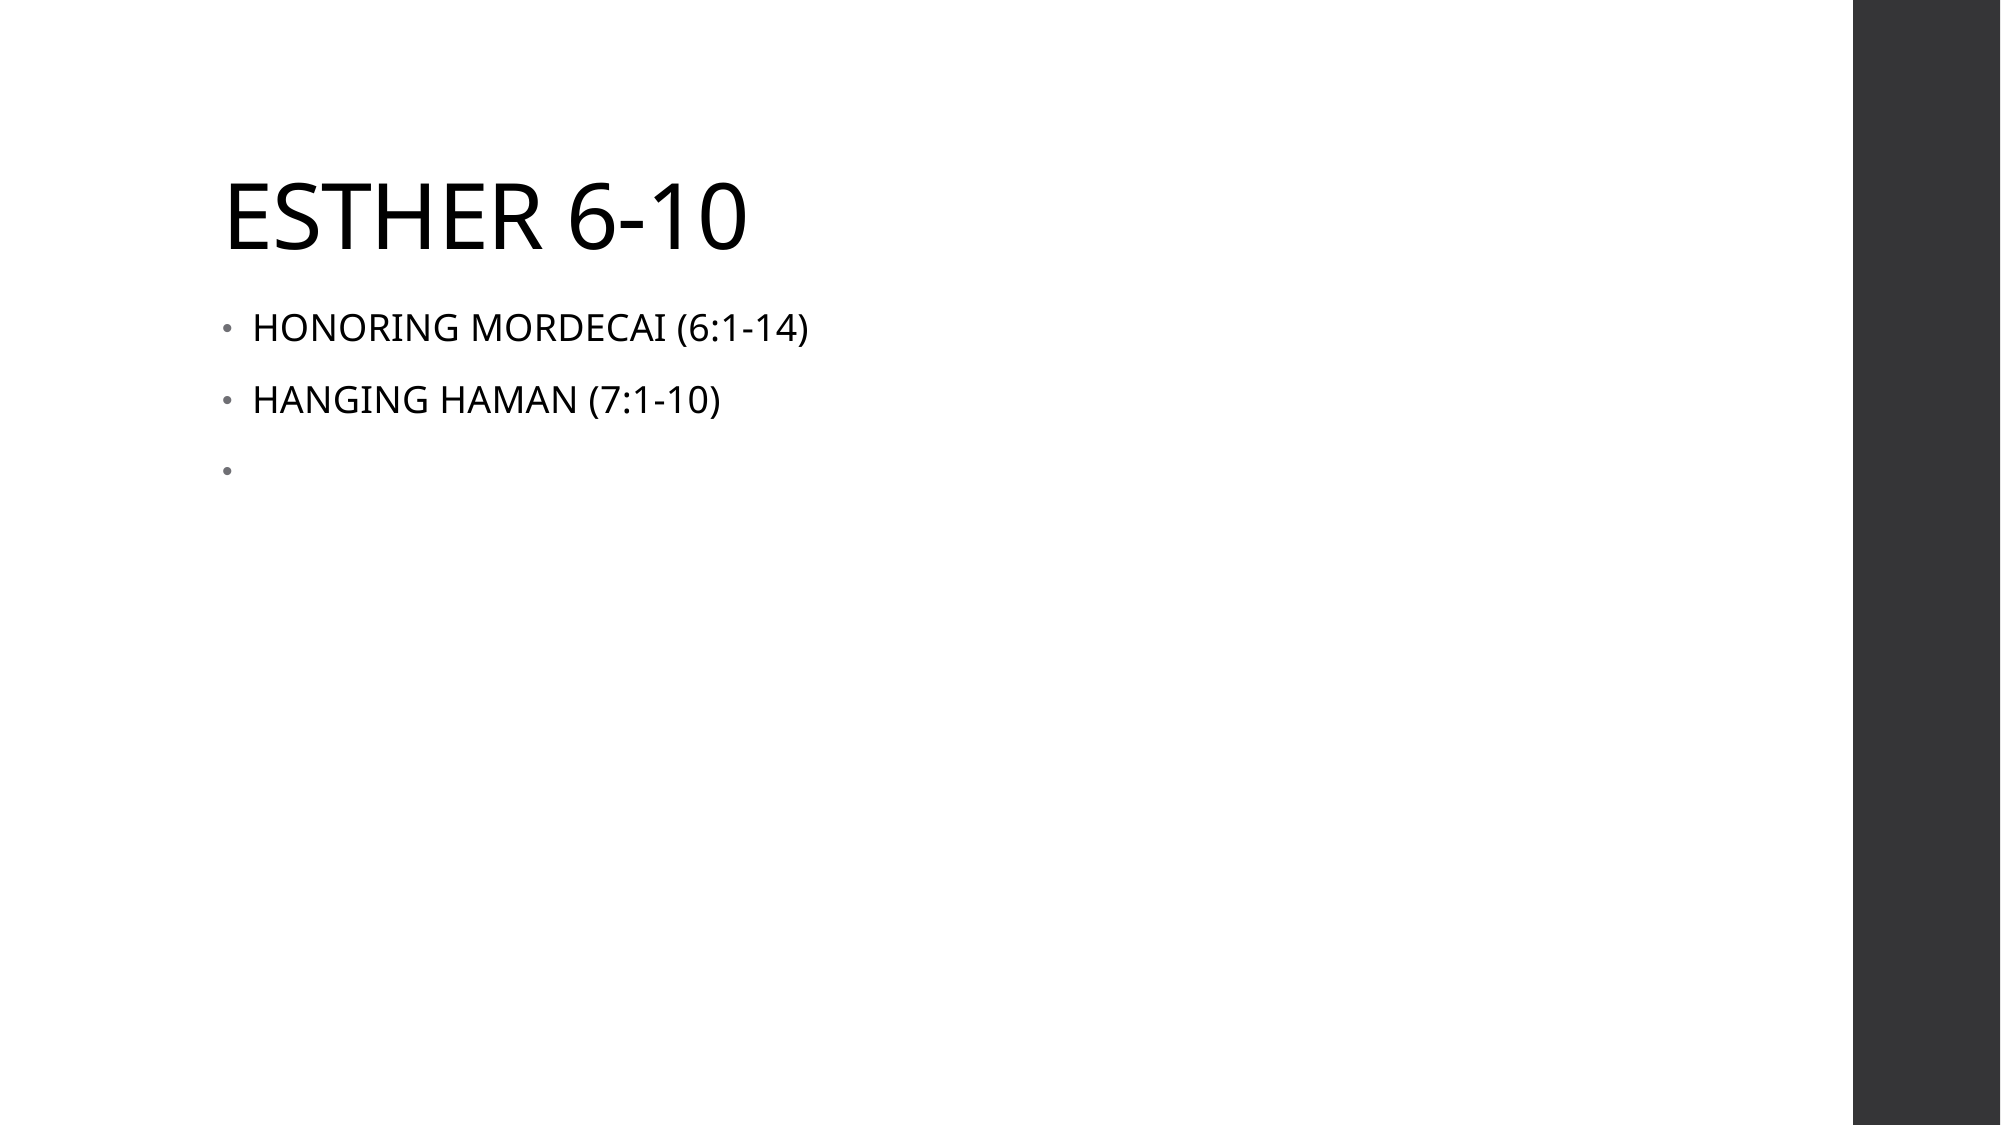

# ESTHER 6-10
HONORING MORDECAI (6:1-14)
HANGING HAMAN (7:1-10)